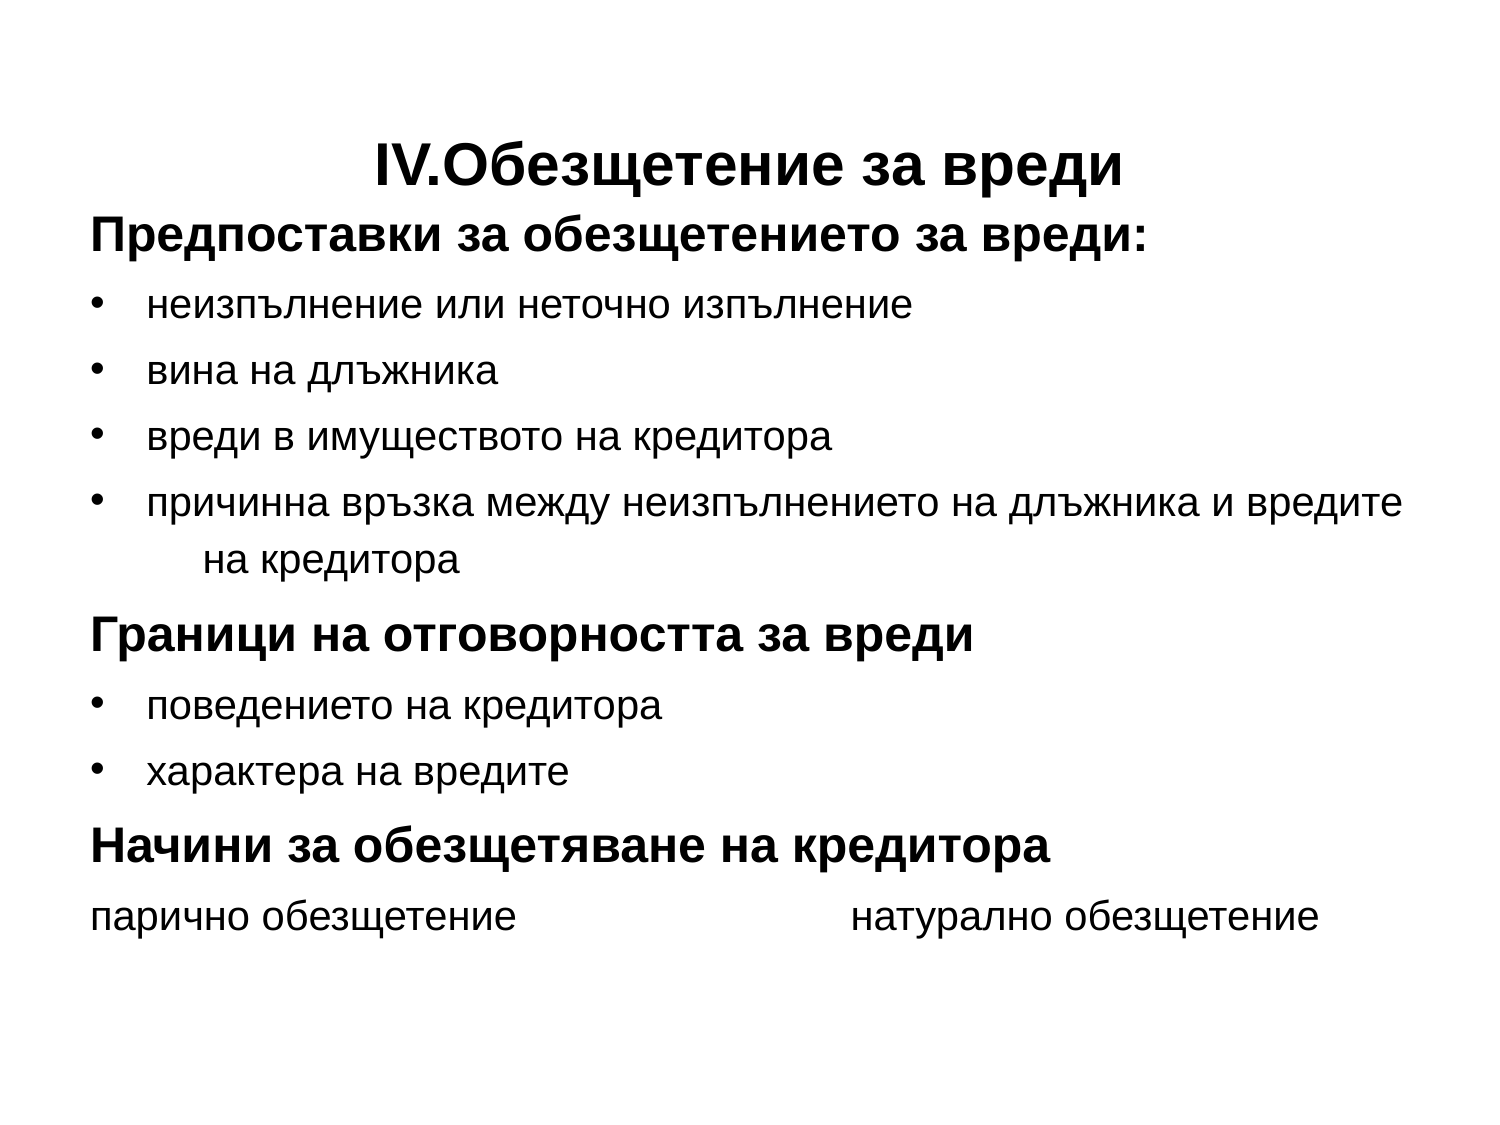

# IV.Обезщетение за вреди
Предпоставки за обезщетението за вреди:
неизпълнение или неточно изпълнение
вина на длъжника
вреди в имуществото на кредитора
причинна връзка между неизпълнението на длъжника и вредите на кредитора
Граници на отговорността за вреди
поведението на кредитора
характера на вредите
Начини за обезщетяване на кредитора
парично обезщетение натурално обезщетение